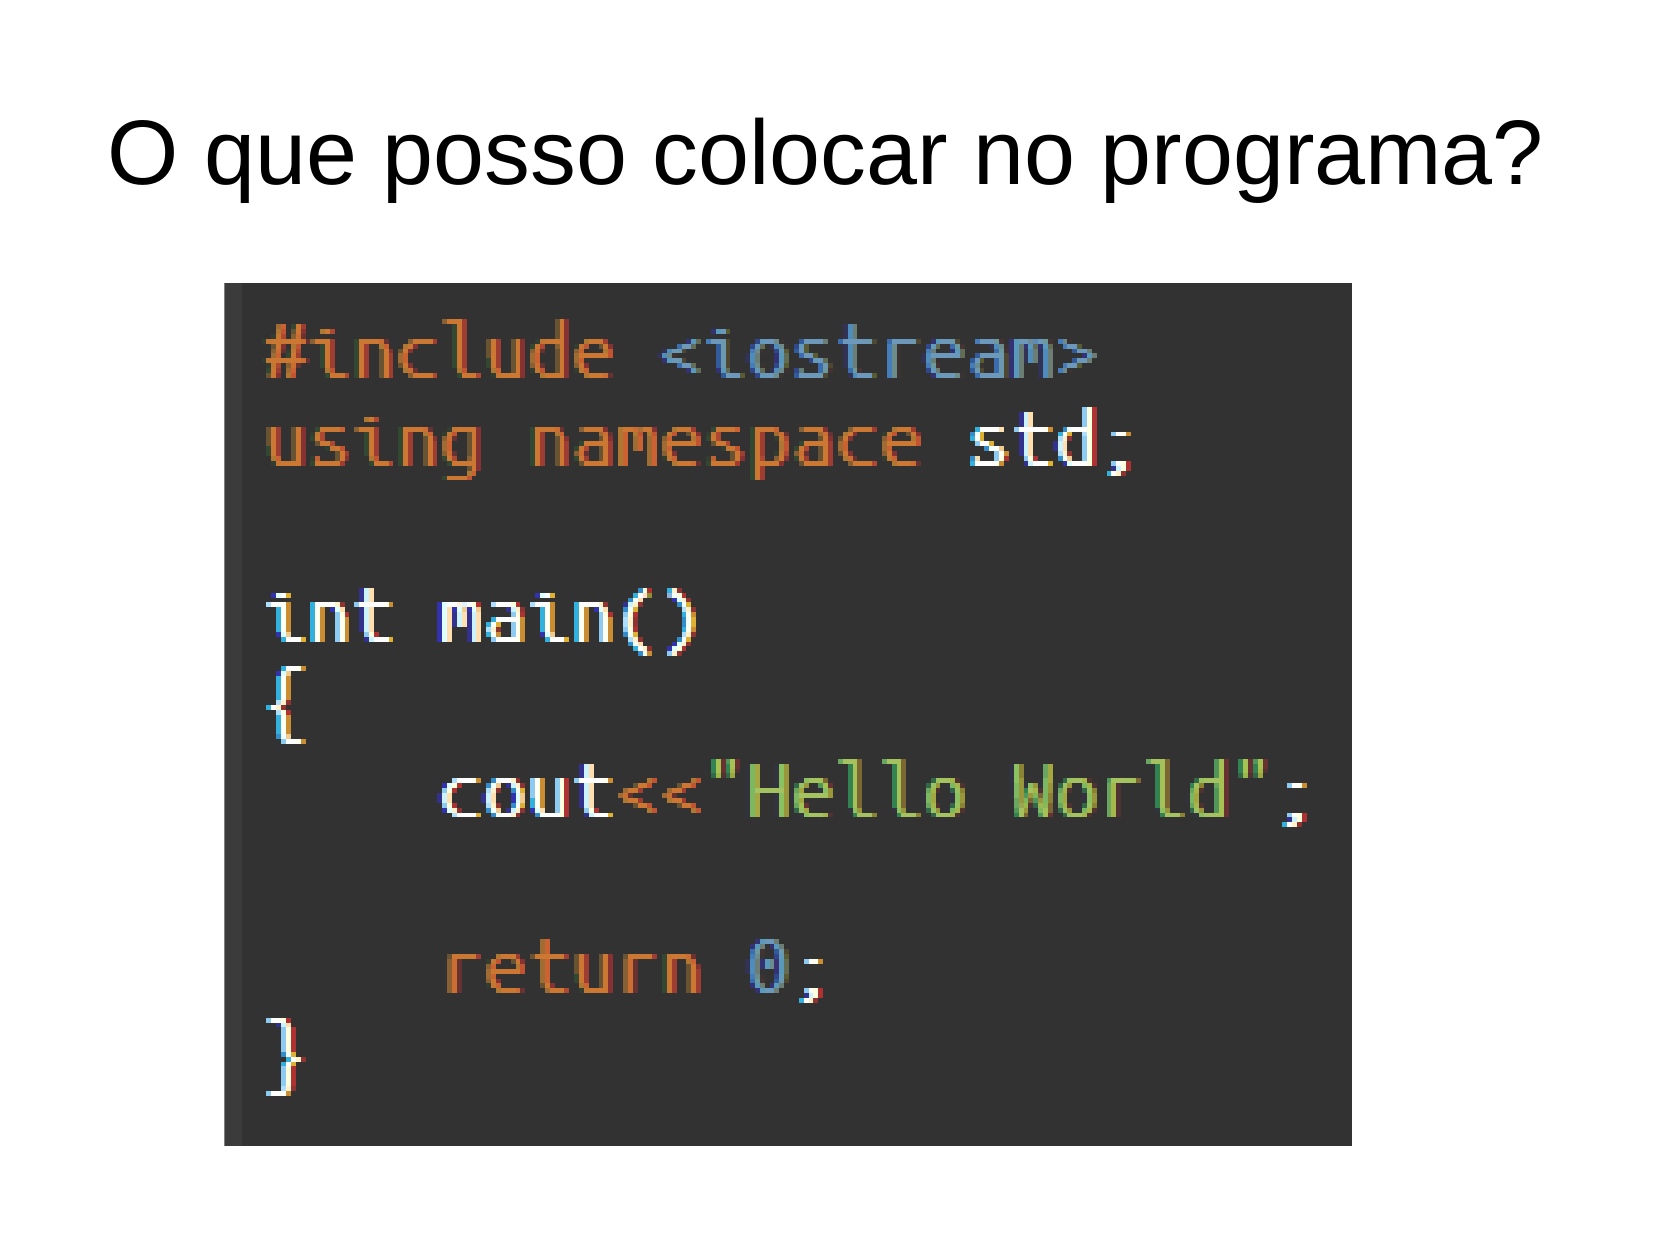

# O que posso colocar no programa?